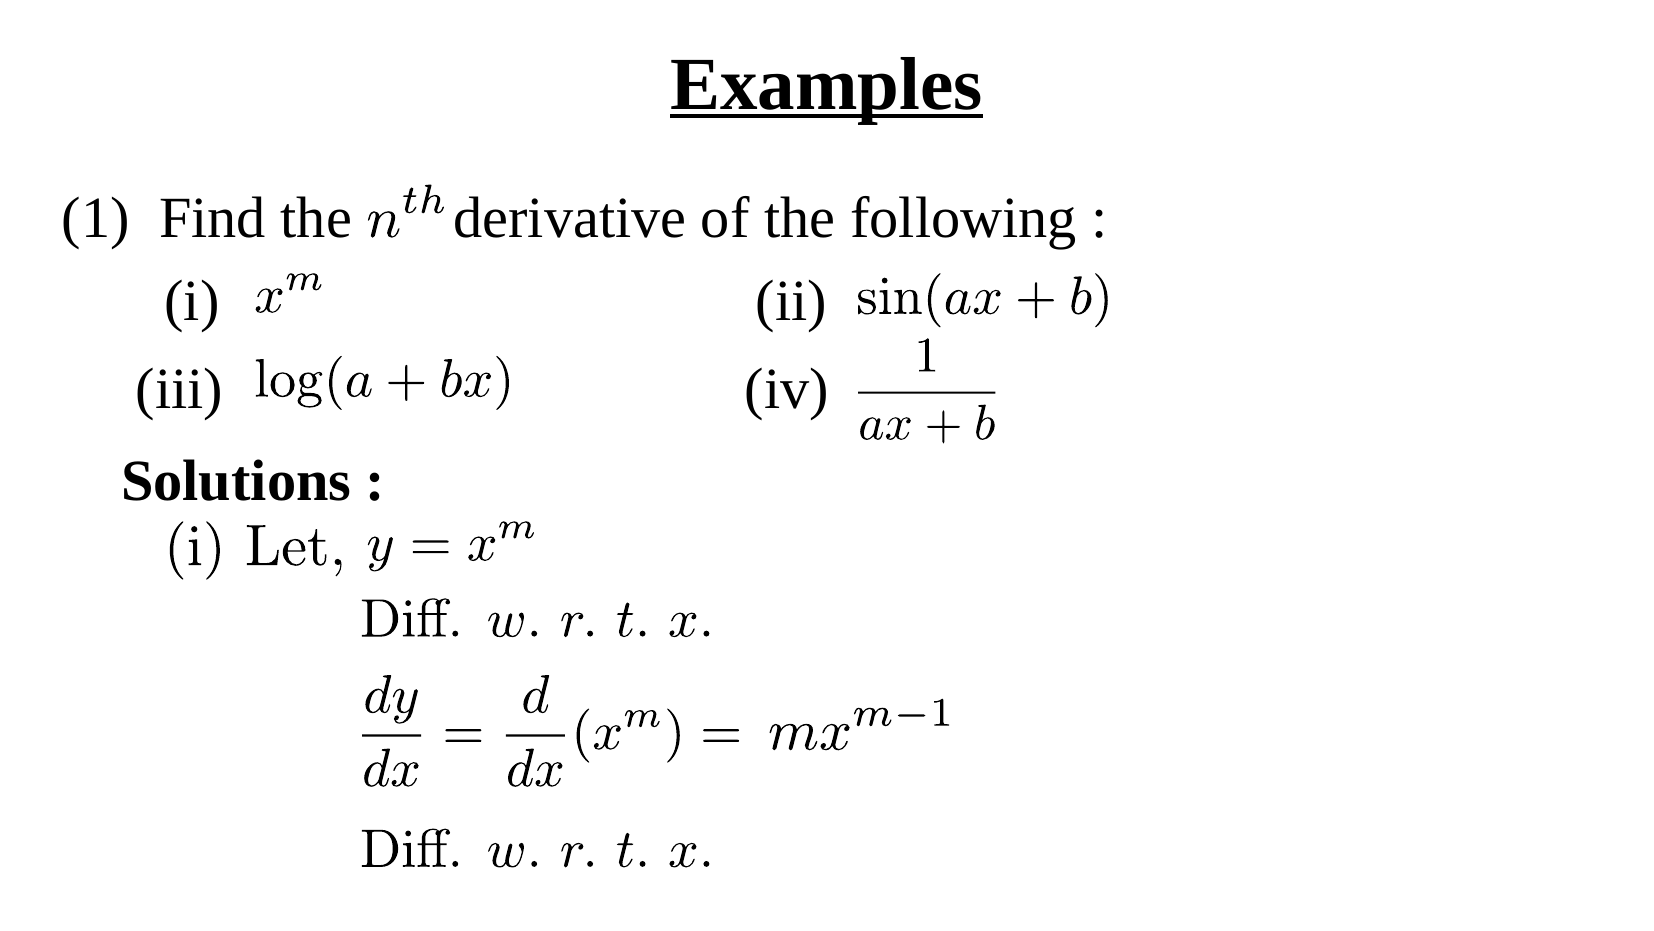

Examples
# (1) Find the derivative of the following : (i) (ii) (iii) (iv) Solutions :